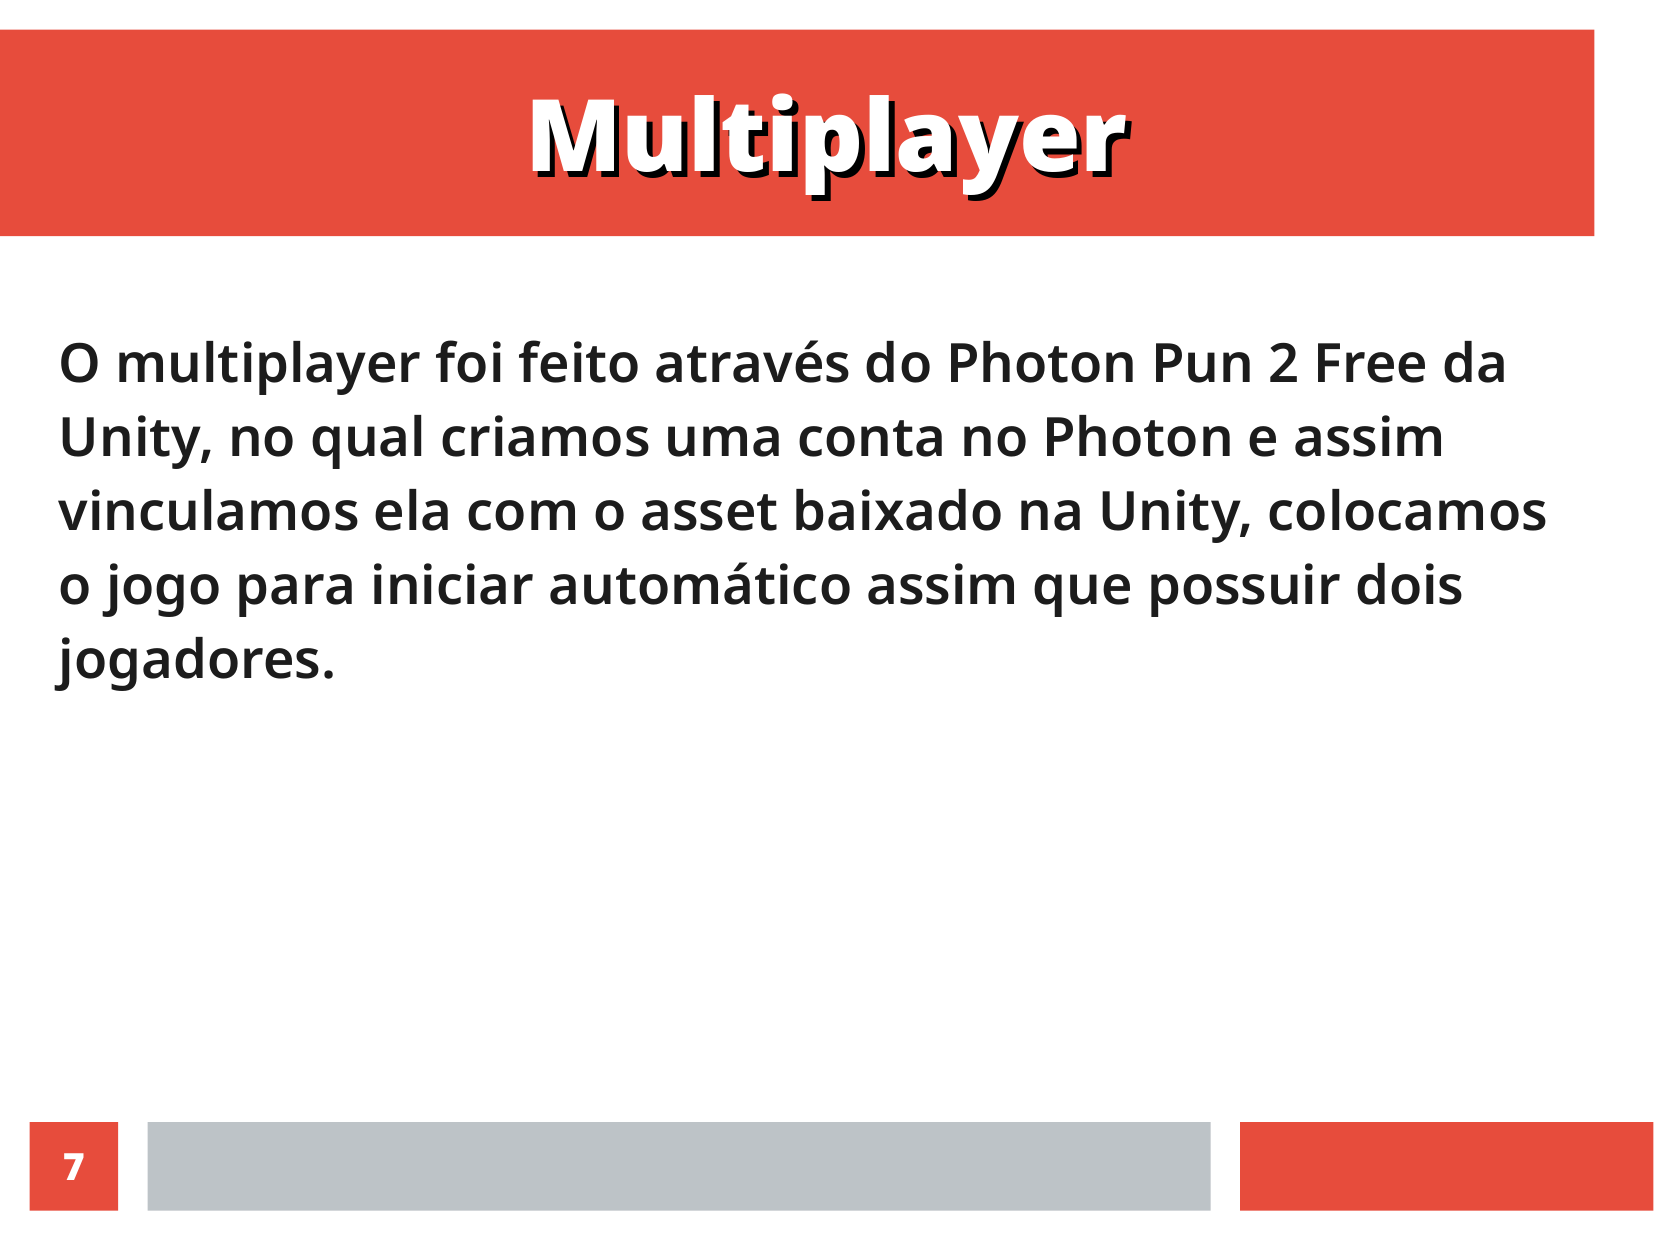

# Multiplayer
O multiplayer foi feito através do Photon Pun 2 Free da Unity, no qual criamos uma conta no Photon e assim vinculamos ela com o asset baixado na Unity, colocamos o jogo para iniciar automático assim que possuir dois jogadores.
7